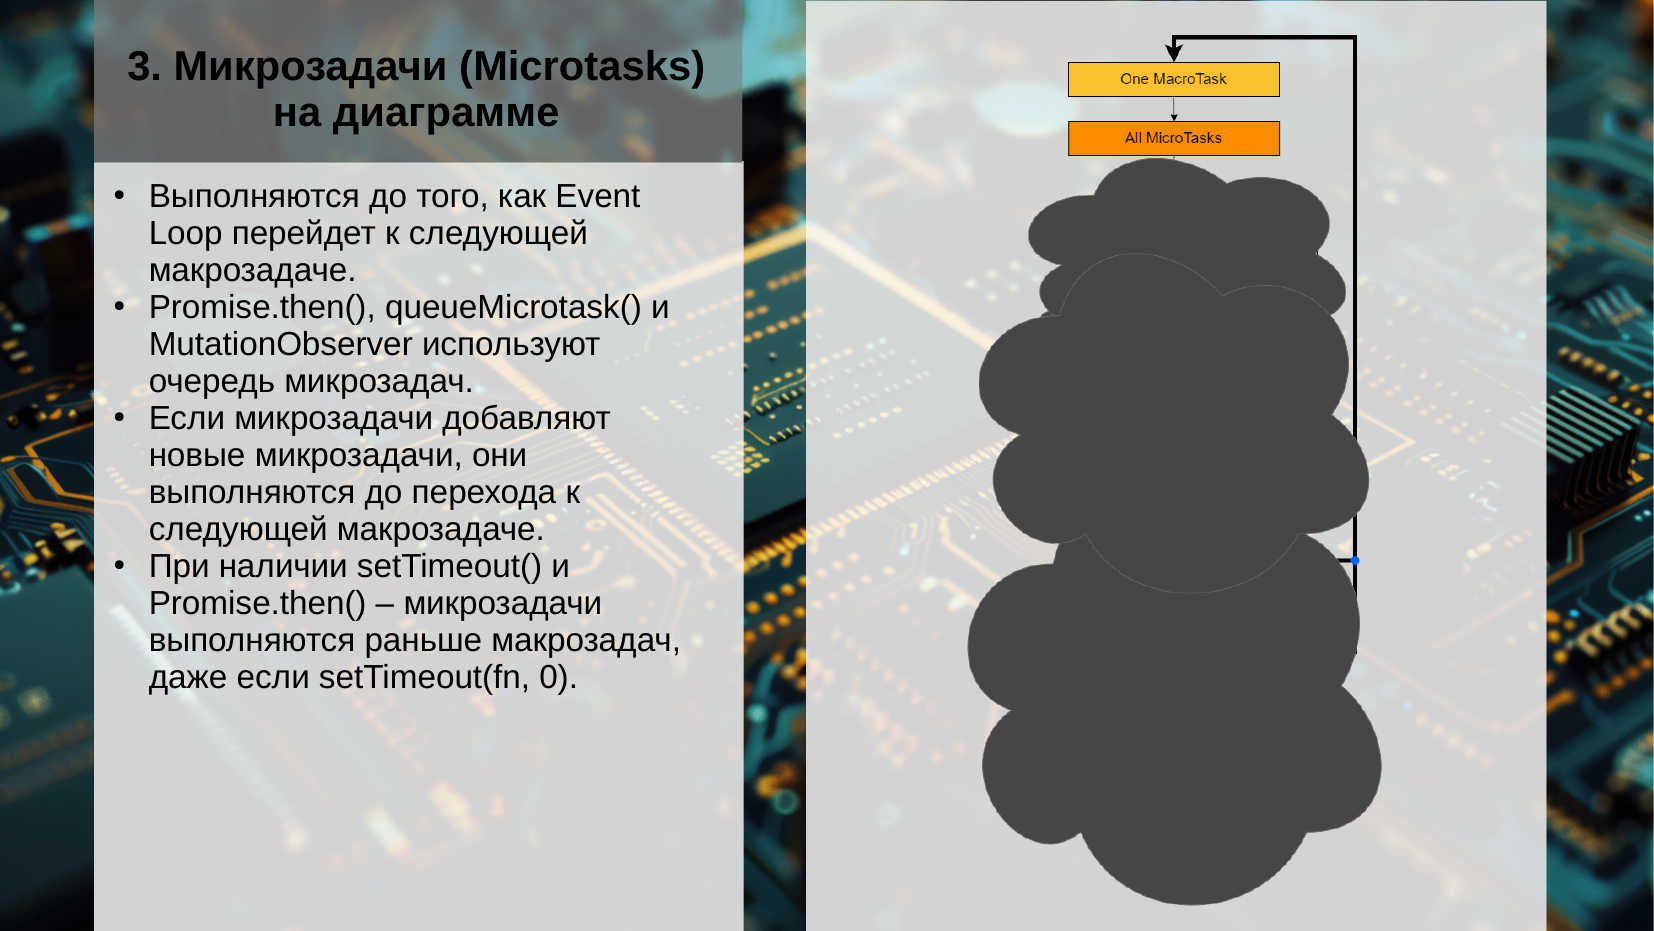

# 3. Микрозадачи (Microtasks) на диаграмме
Выполняются до того, как Event Loop перейдет к следующей макрозадаче.
Promise.then(), queueMicrotask() и MutationObserver используют очередь микрозадач.
Если микрозадачи добавляют новые микрозадачи, они выполняются до перехода к следующей макрозадаче.
При наличии setTimeout() и Promise.then() – микрозадачи выполняются раньше макрозадач, даже если setTimeout(fn, 0).